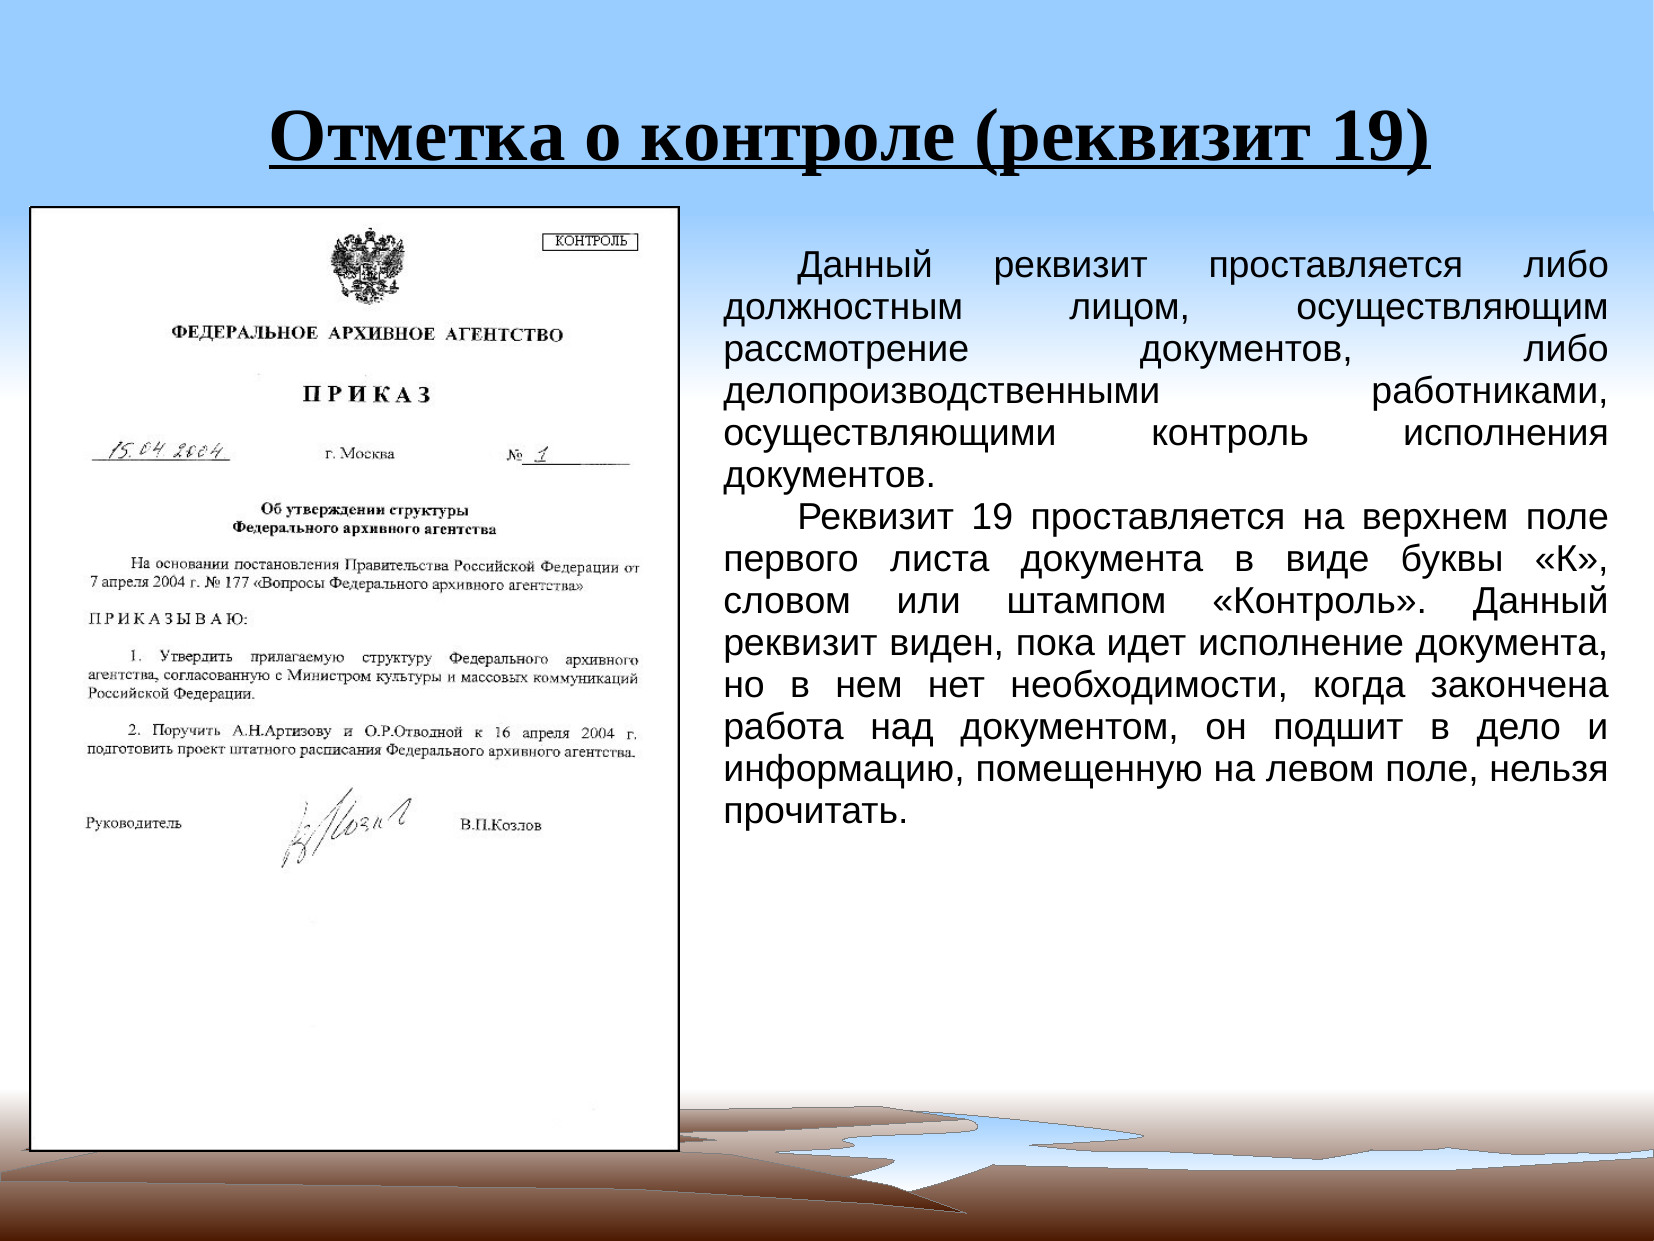

# Отметка о контроле (реквизит 19)
	Данный реквизит проставляется либо должностным лицом, осуществляющим рассмотрение документов, либо делопроизводственными работниками, осуществляющими контроль исполнения документов.
	Реквизит 19 проставляется на верхнем поле первого листа документа в виде буквы «К», словом или штампом «Контроль». Данный реквизит виден, пока идет исполнение документа, но в нем нет необходимости, когда закончена работа над документом, он подшит в дело и информацию, помещенную на левом поле, нельзя прочитать.